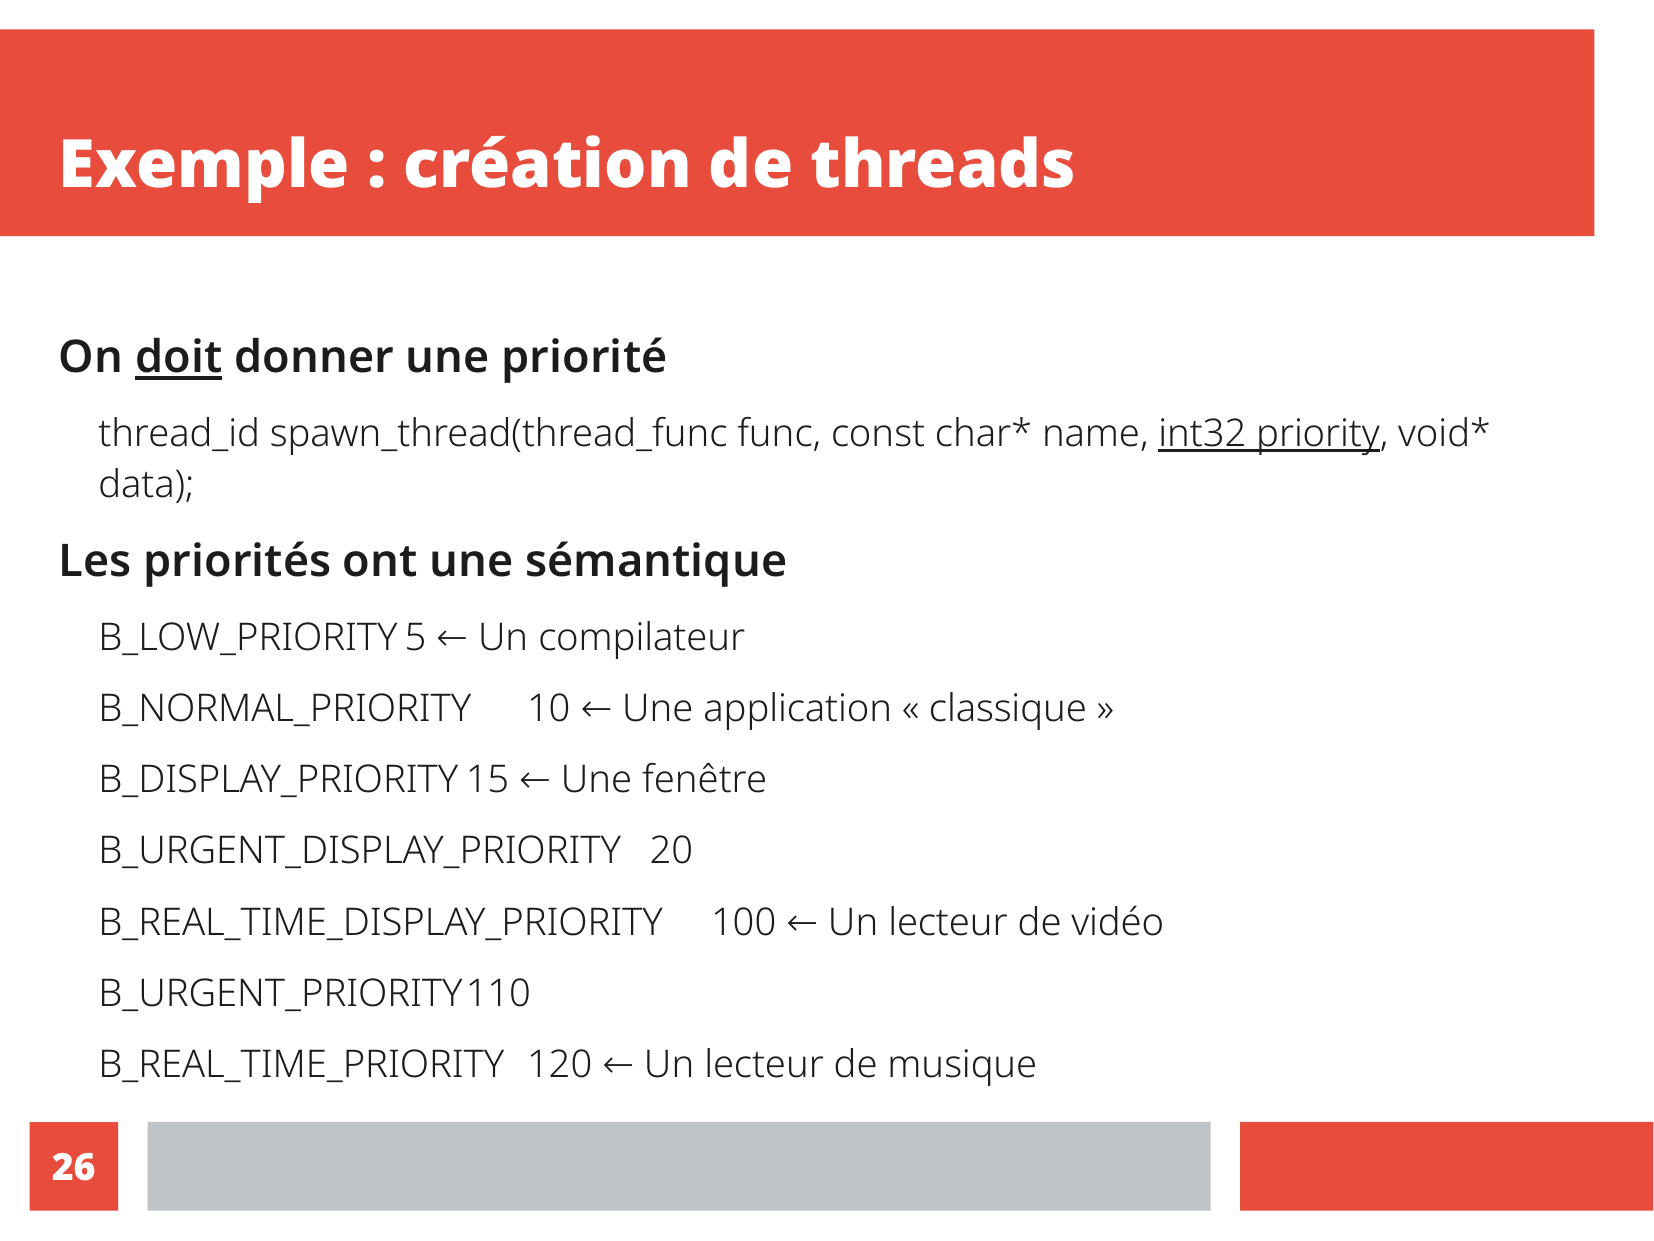

# Exemple : création de threads
On doit donner une priorité
thread_id spawn_thread(thread_func func, const char* name, int32 priority, void* data);
Les priorités ont une sémantique
B_LOW_PRIORITY	5 ← Un compilateur
B_NORMAL_PRIORITY	10 ← Une application « classique »
B_DISPLAY_PRIORITY	15 ← Une fenêtre
B_URGENT_DISPLAY_PRIORITY	20
B_REAL_TIME_DISPLAY_PRIORITY	100 ← Un lecteur de vidéo
B_URGENT_PRIORITY	110
B_REAL_TIME_PRIORITY	120 ← Un lecteur de musique
26